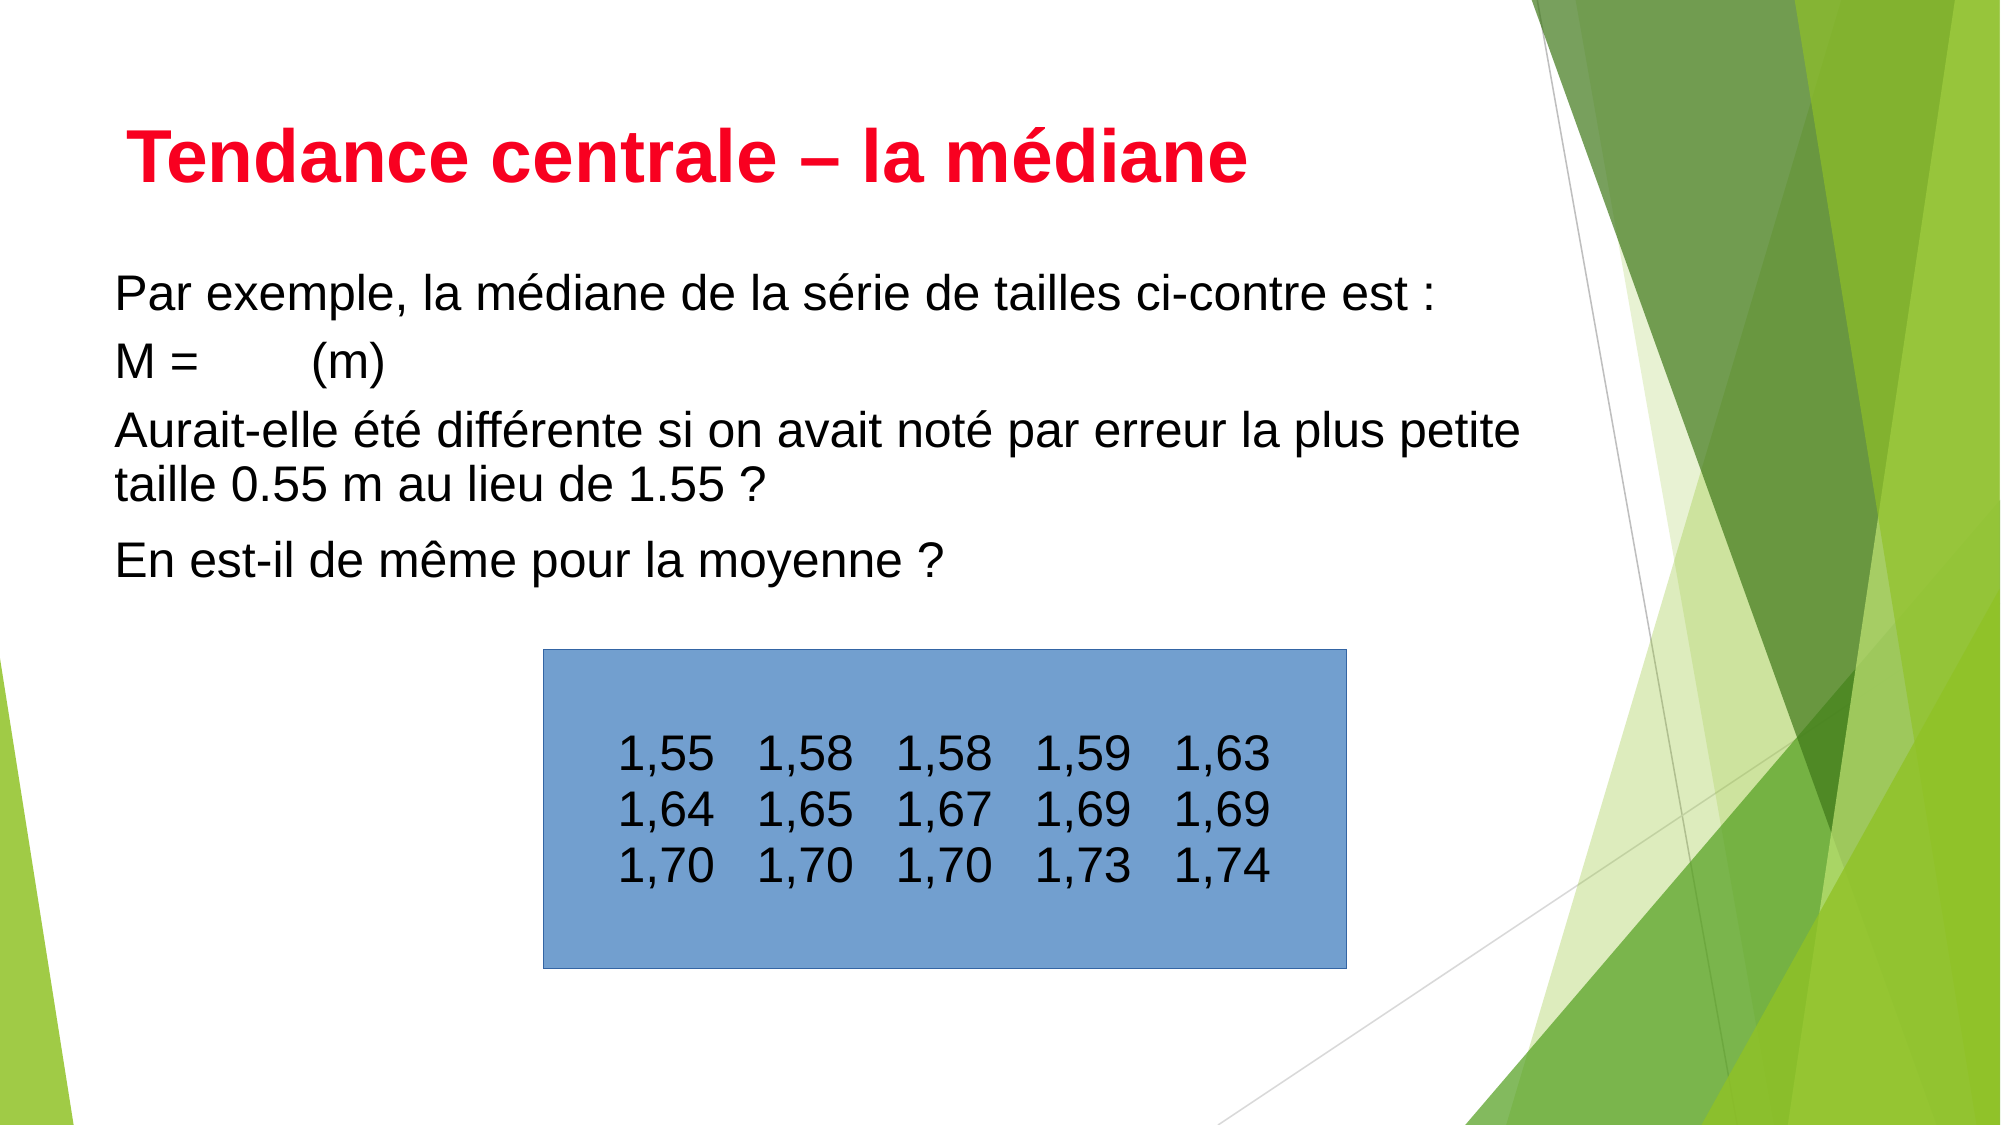

# Tendance centrale – la médiane
Par exemple, la médiane de la série de tailles ci-contre est :
M = (m)
Aurait-elle été différente si on avait noté par erreur la plus petite taille 0.55 m au lieu de 1.55 ?
En est-il de même pour la moyenne ?
1,55 1,58 1,58 1,59 1,63
1,64 1,65 1,67 1,69 1,69
1,70 1,70 1,70 1,73 1,74